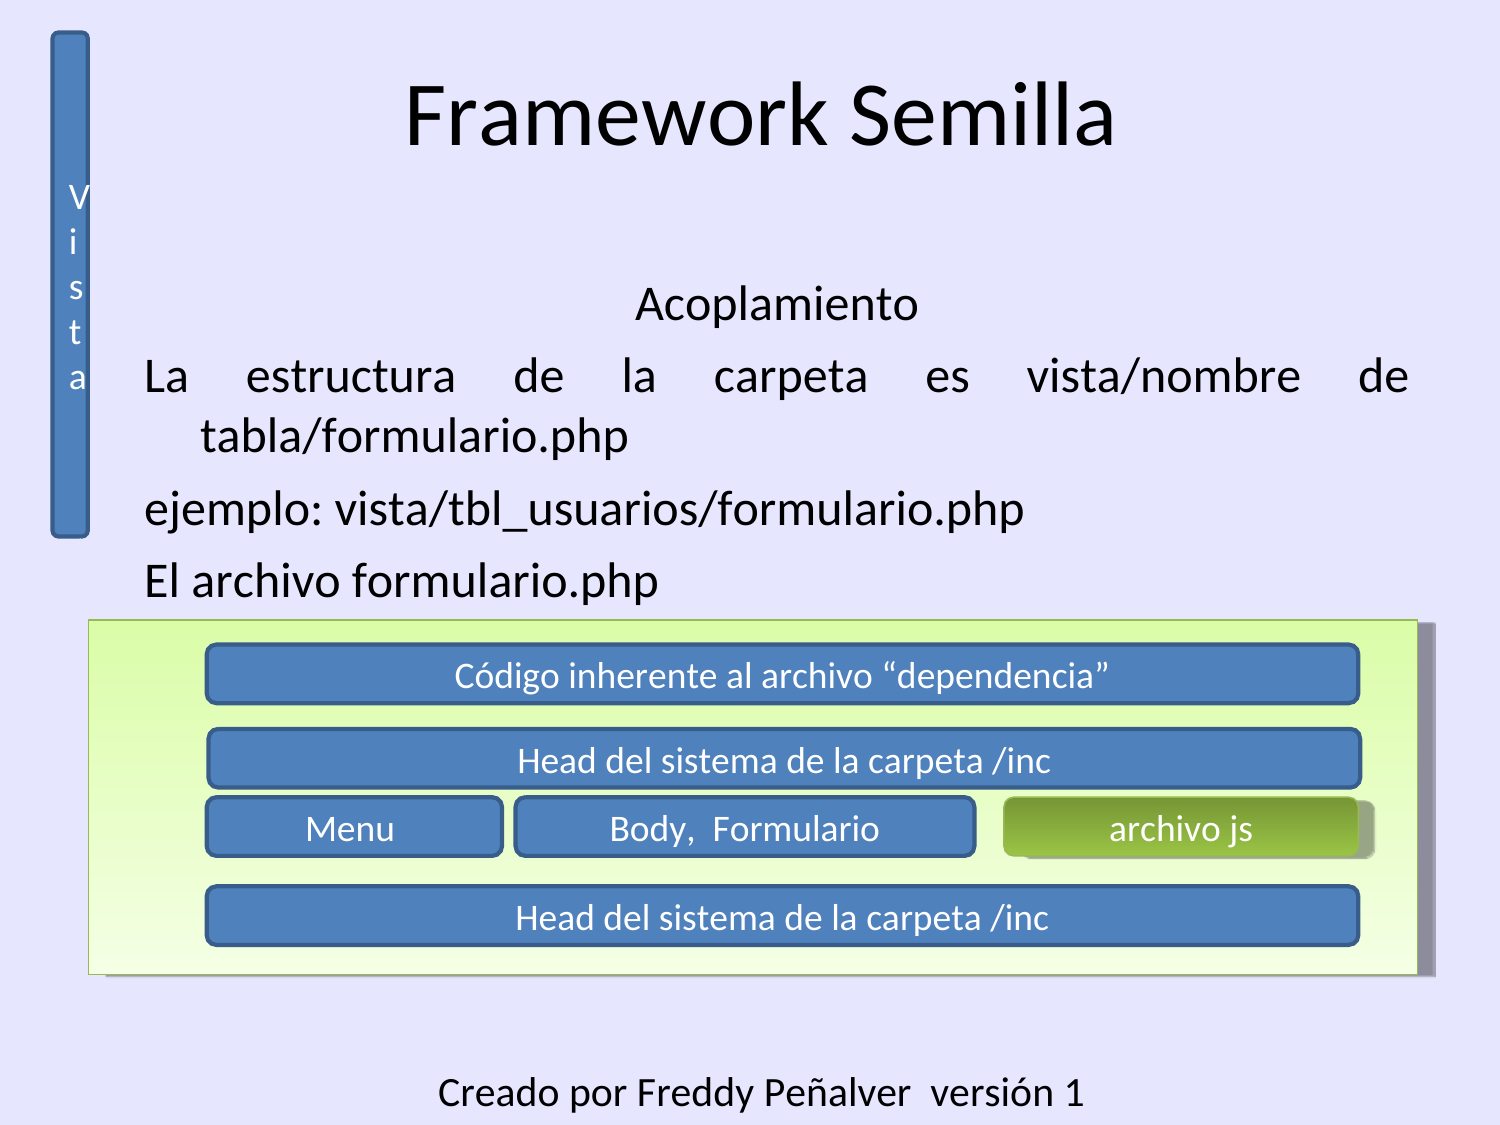

Vista
Framework Semilla
Acoplamiento
La estructura de la carpeta es vista/nombre de tabla/formulario.php
ejemplo: vista/tbl_usuarios/formulario.php
El archivo formulario.php
Código inherente al archivo “dependencia”
Head del sistema de la carpeta /inc
Menu
Body, Formulario
archivo js
Head del sistema de la carpeta /inc
Creado por Freddy Peñalver versión 1